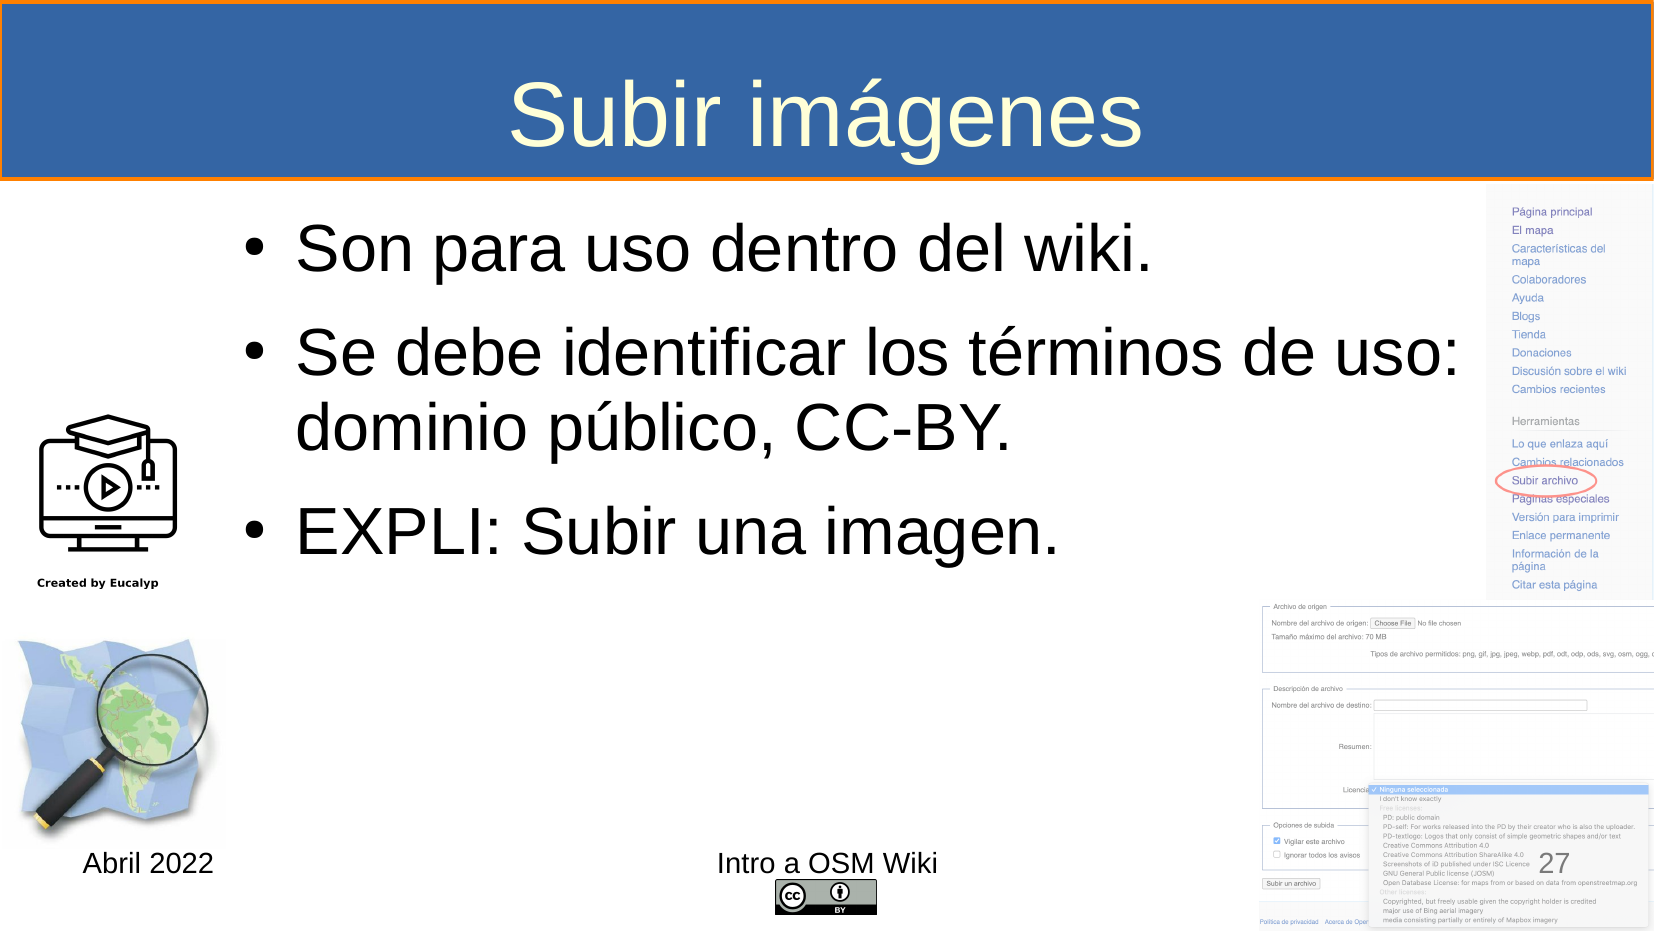

# Subir imágenes
Son para uso dentro del wiki.
Se debe identificar los términos de uso: dominio público, CC-BY.
EXPLI: Subir una imagen.
Abril 2022
Intro a OSM Wiki
27